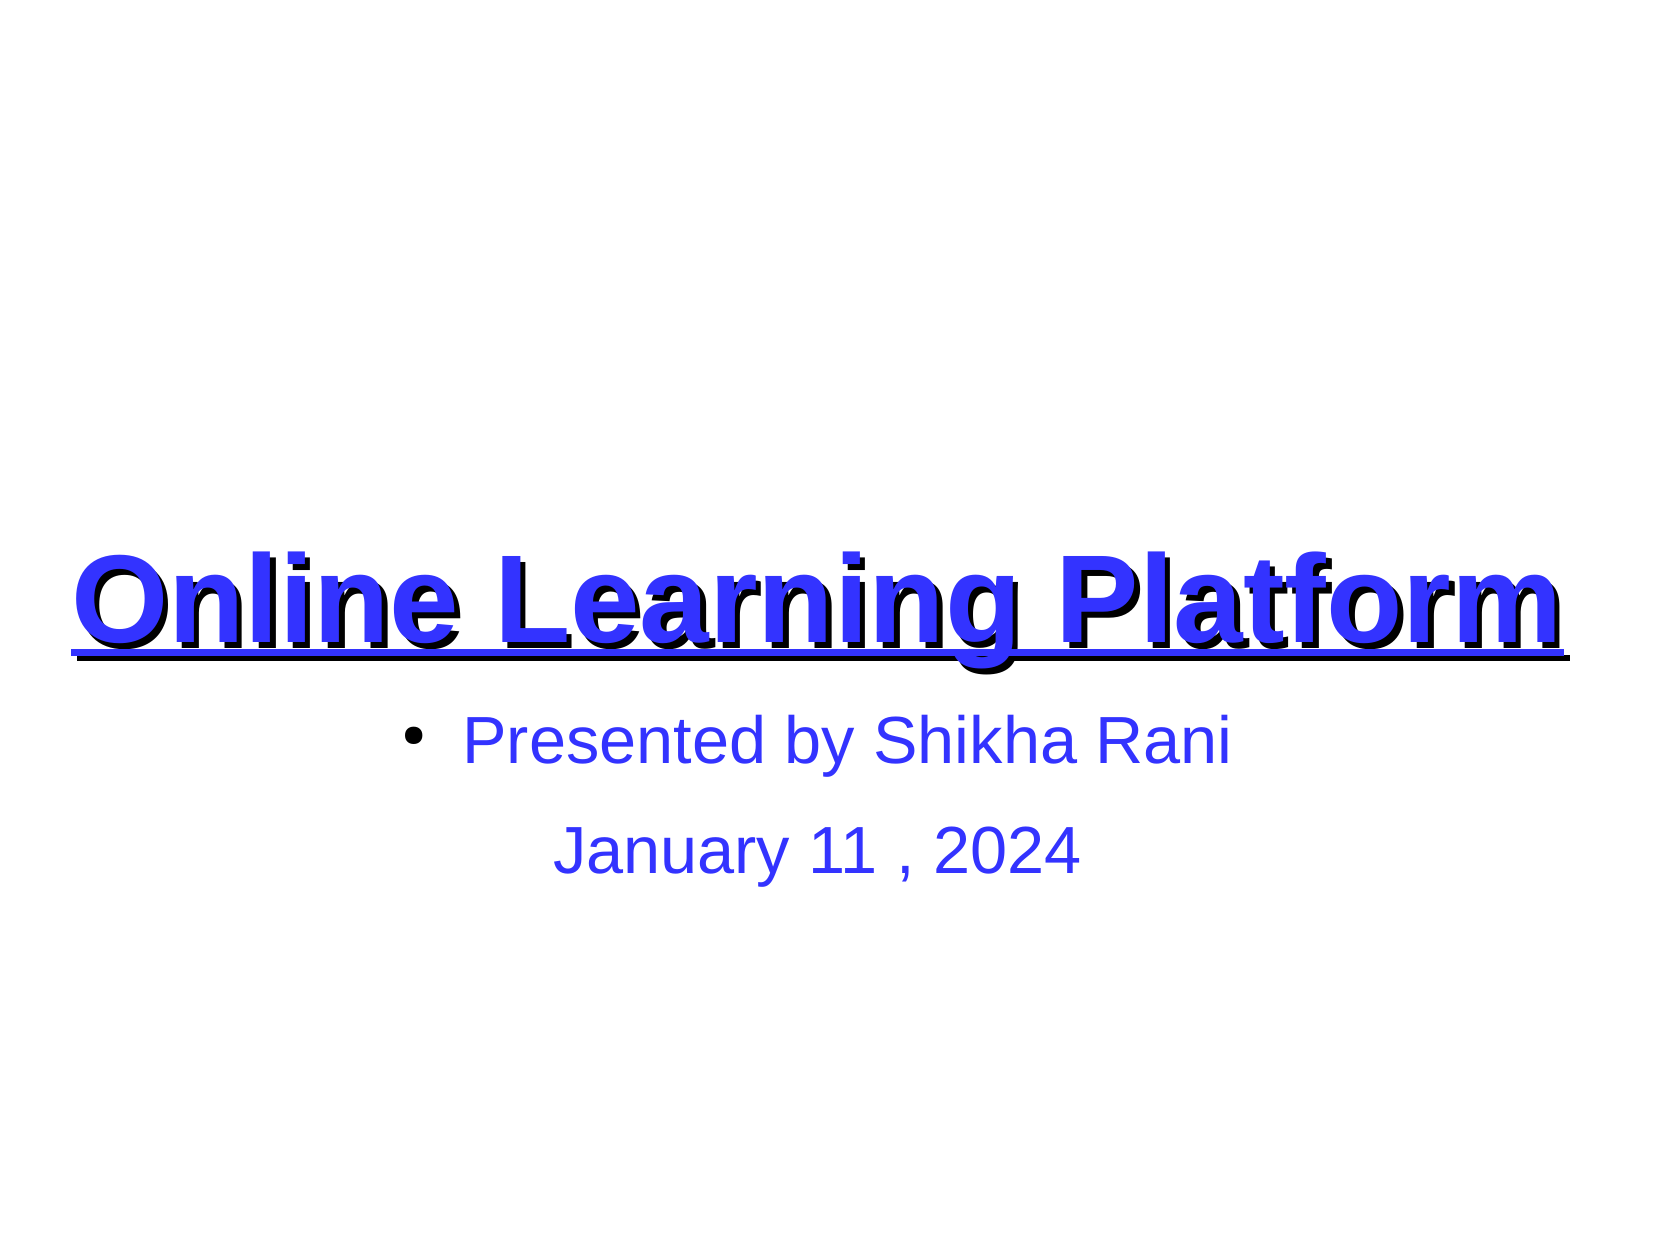

#
Online Learning Platform
 Presented by Shikha Rani
January 11 , 2024